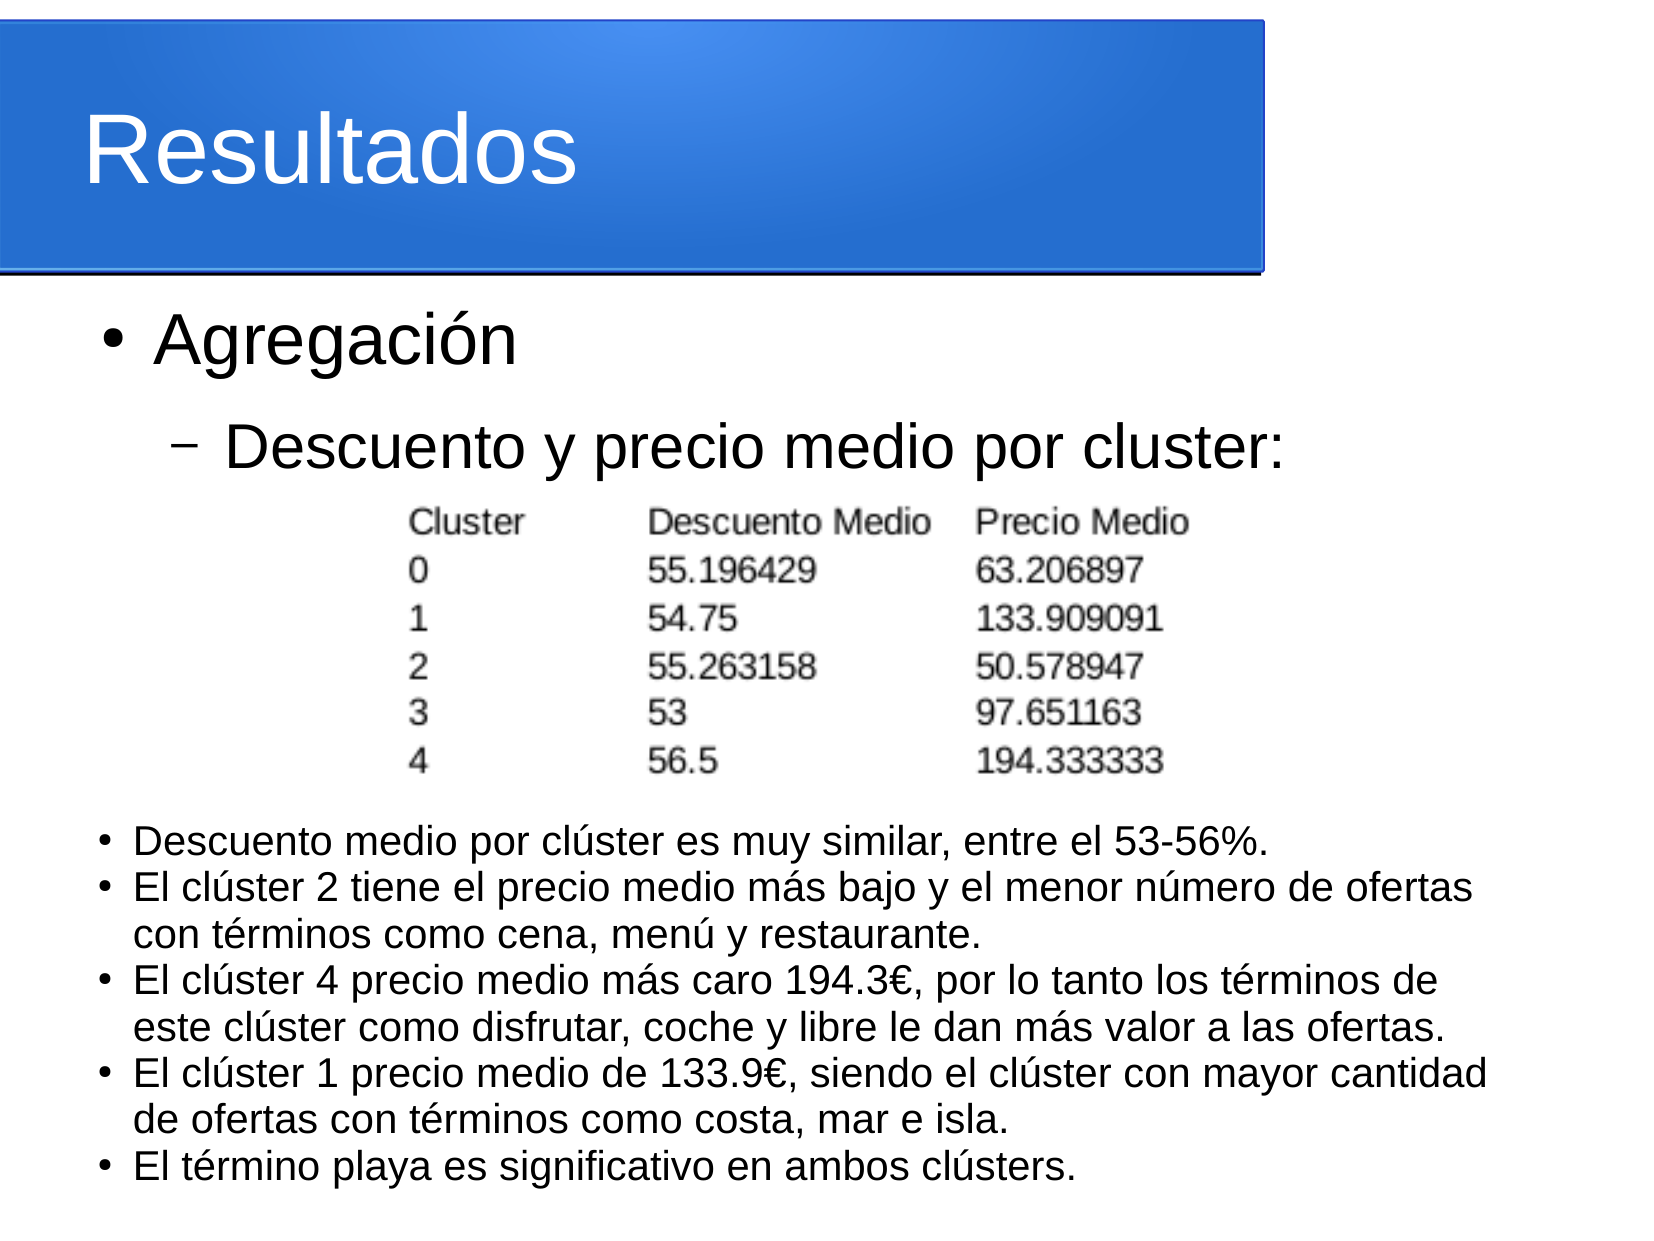

# Resultados
Agregación
Descuento y precio medio por cluster:
Descuento medio por clúster es muy similar, entre el 53-56%.
El clúster 2 tiene el precio medio más bajo y el menor número de ofertas con términos como cena, menú y restaurante.
El clúster 4 precio medio más caro 194.3€, por lo tanto los términos de este clúster como disfrutar, coche y libre le dan más valor a las ofertas.
El clúster 1 precio medio de 133.9€, siendo el clúster con mayor cantidad de ofertas con términos como costa, mar e isla.
El término playa es significativo en ambos clústers.